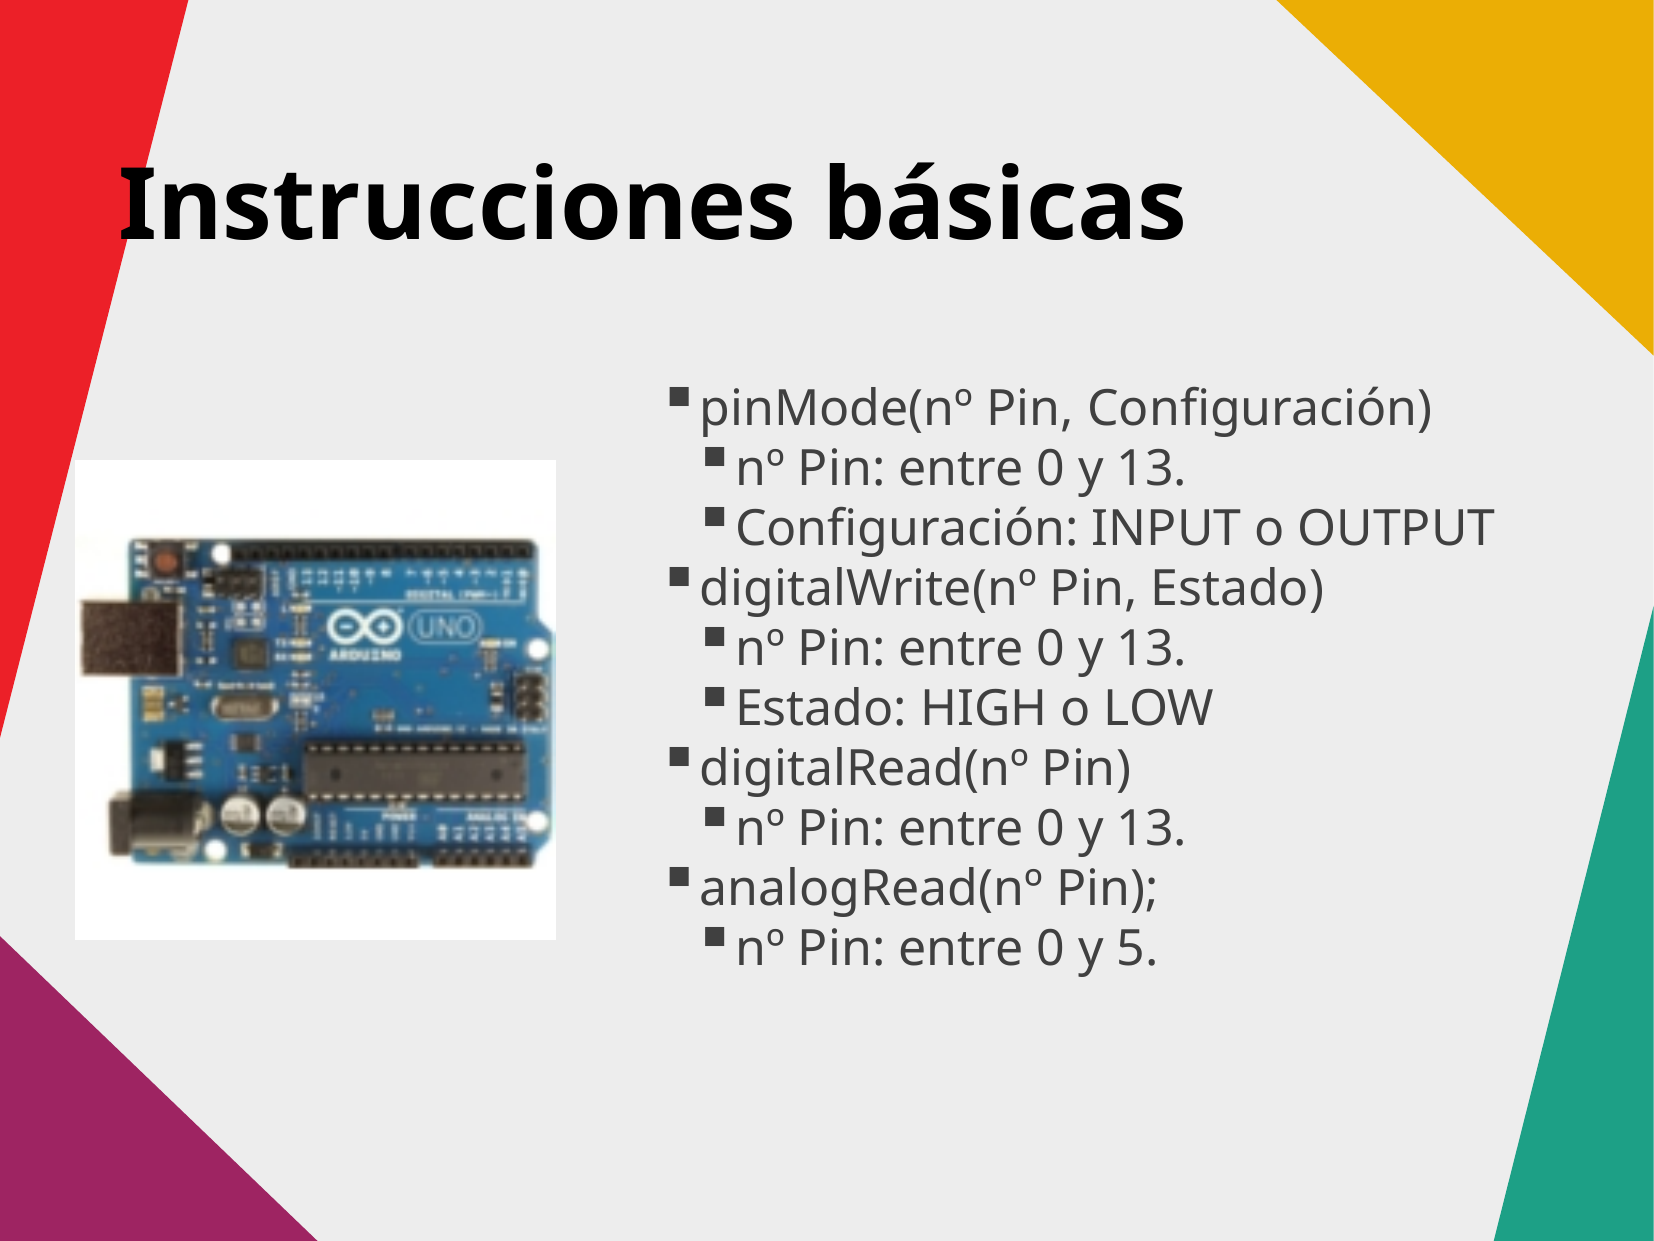

Instrucciones básicas
pinMode(nº Pin, Configuración)
nº Pin: entre 0 y 13.
Configuración: INPUT o OUTPUT
digitalWrite(nº Pin, Estado)
nº Pin: entre 0 y 13.
Estado: HIGH o LOW
digitalRead(nº Pin)
nº Pin: entre 0 y 13.
analogRead(nº Pin);
nº Pin: entre 0 y 5.